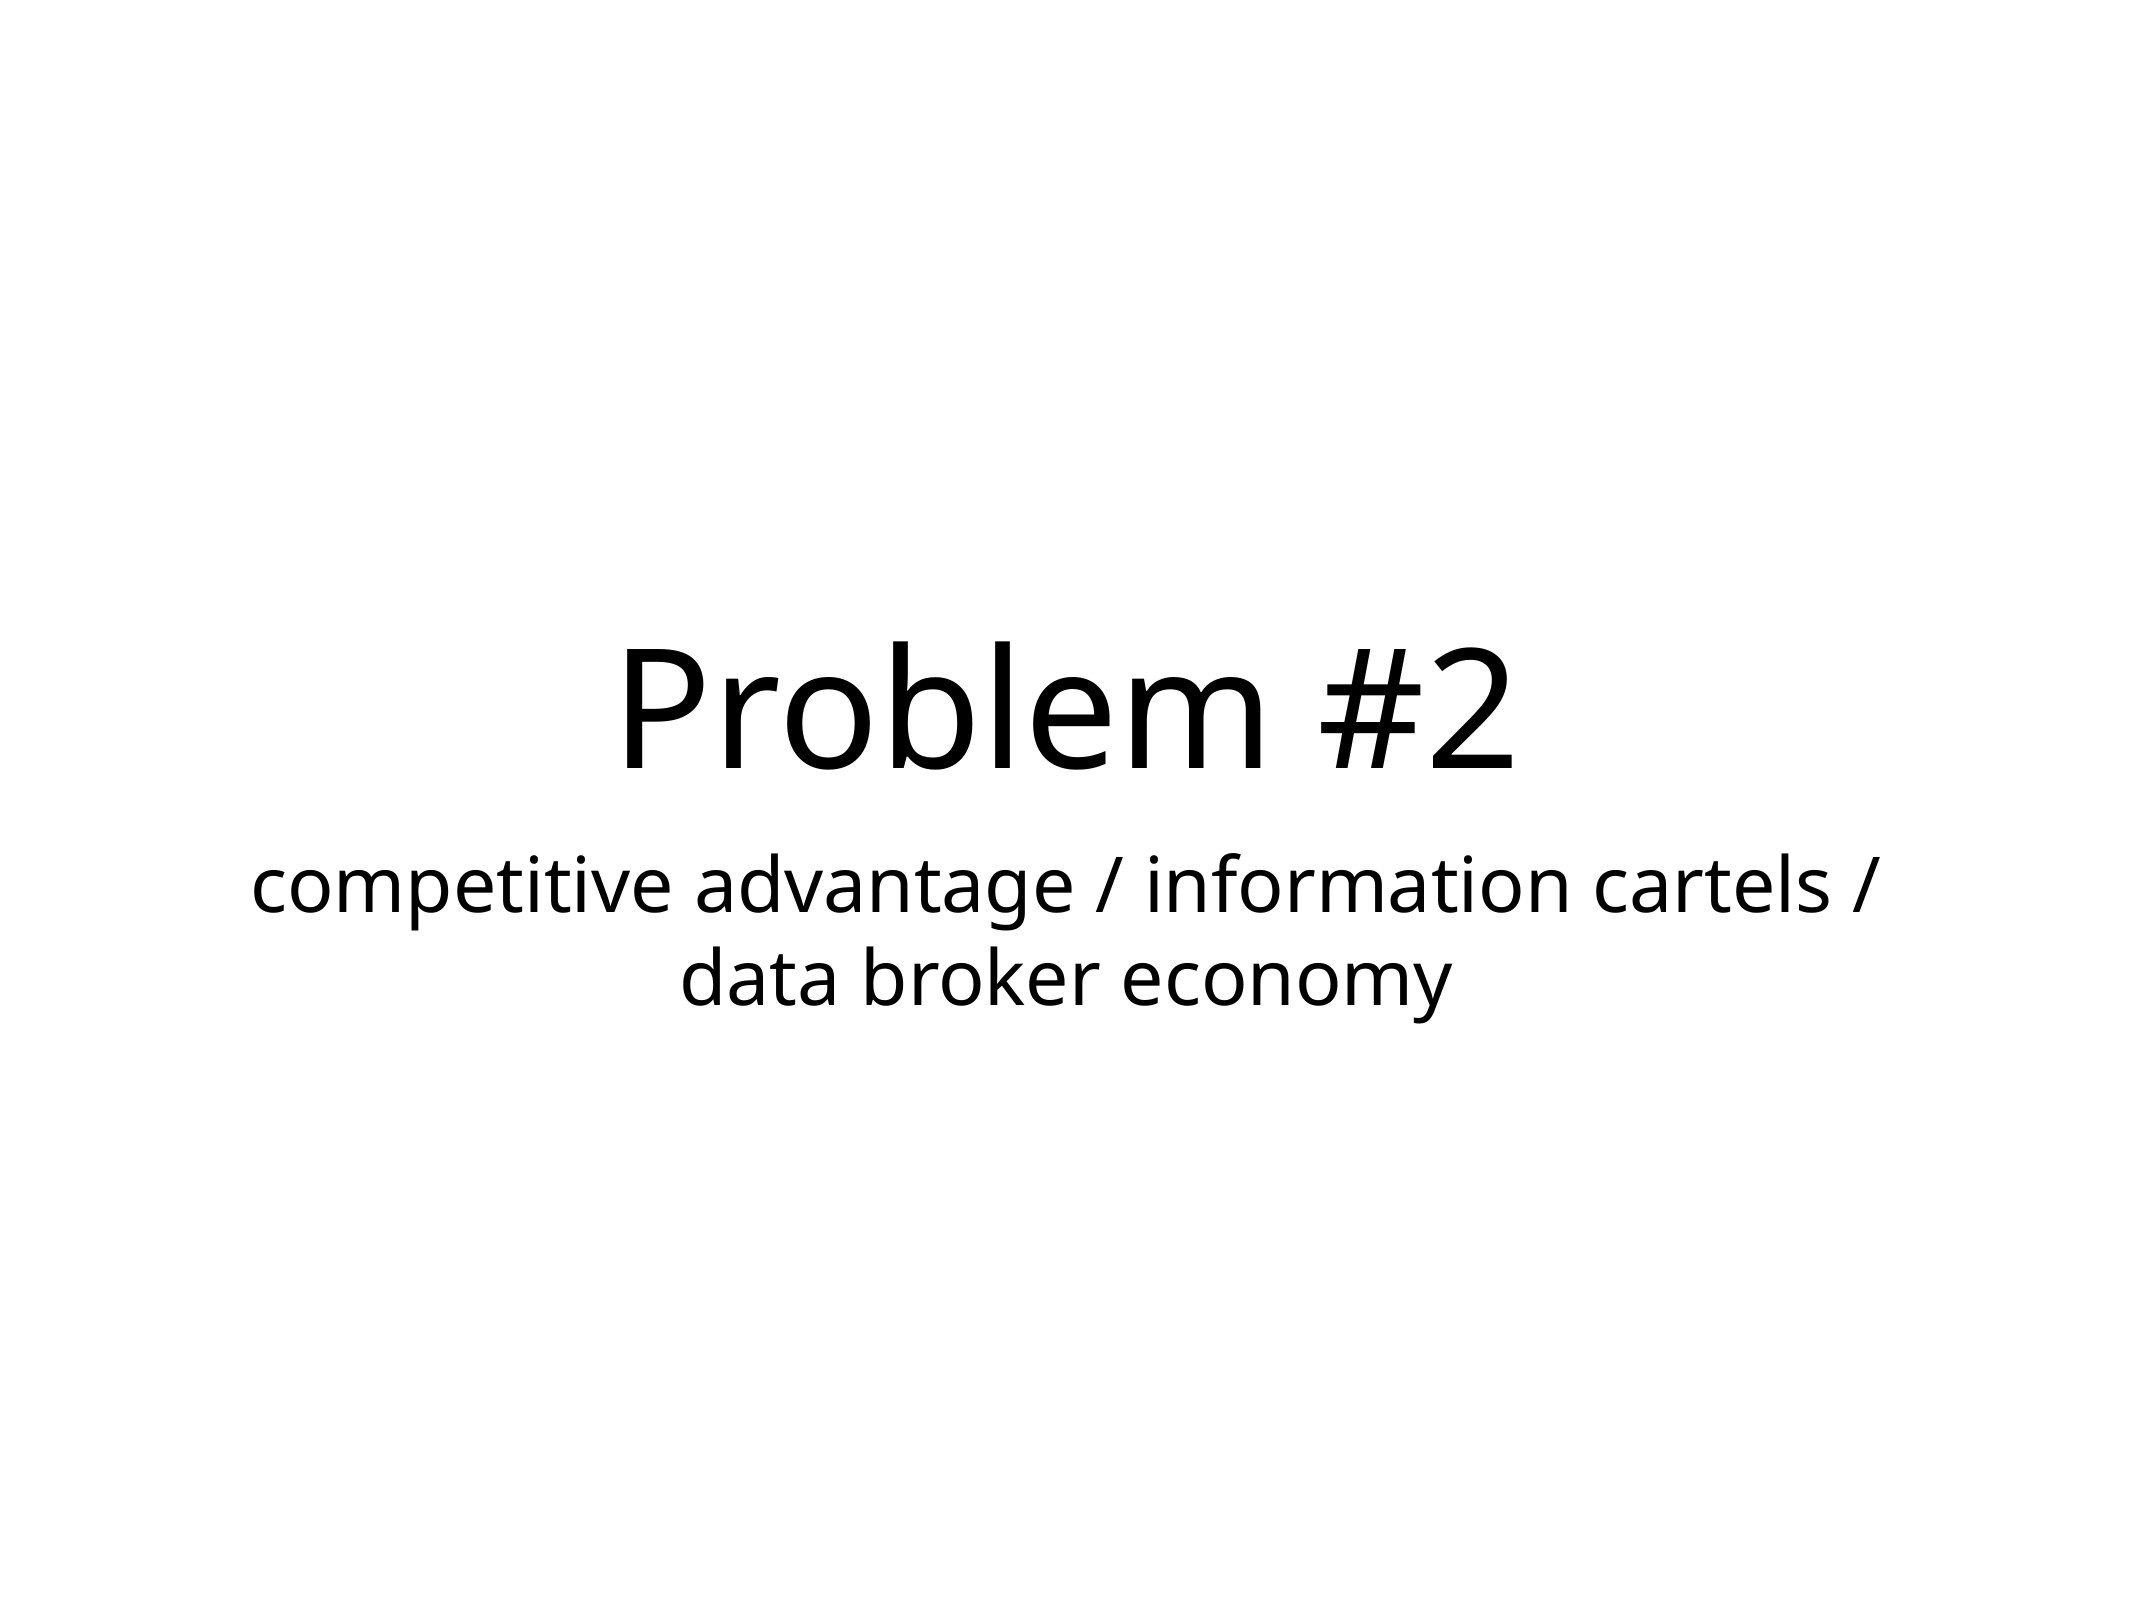

# Problem #2
competitive advantage / information cartels / data broker economy